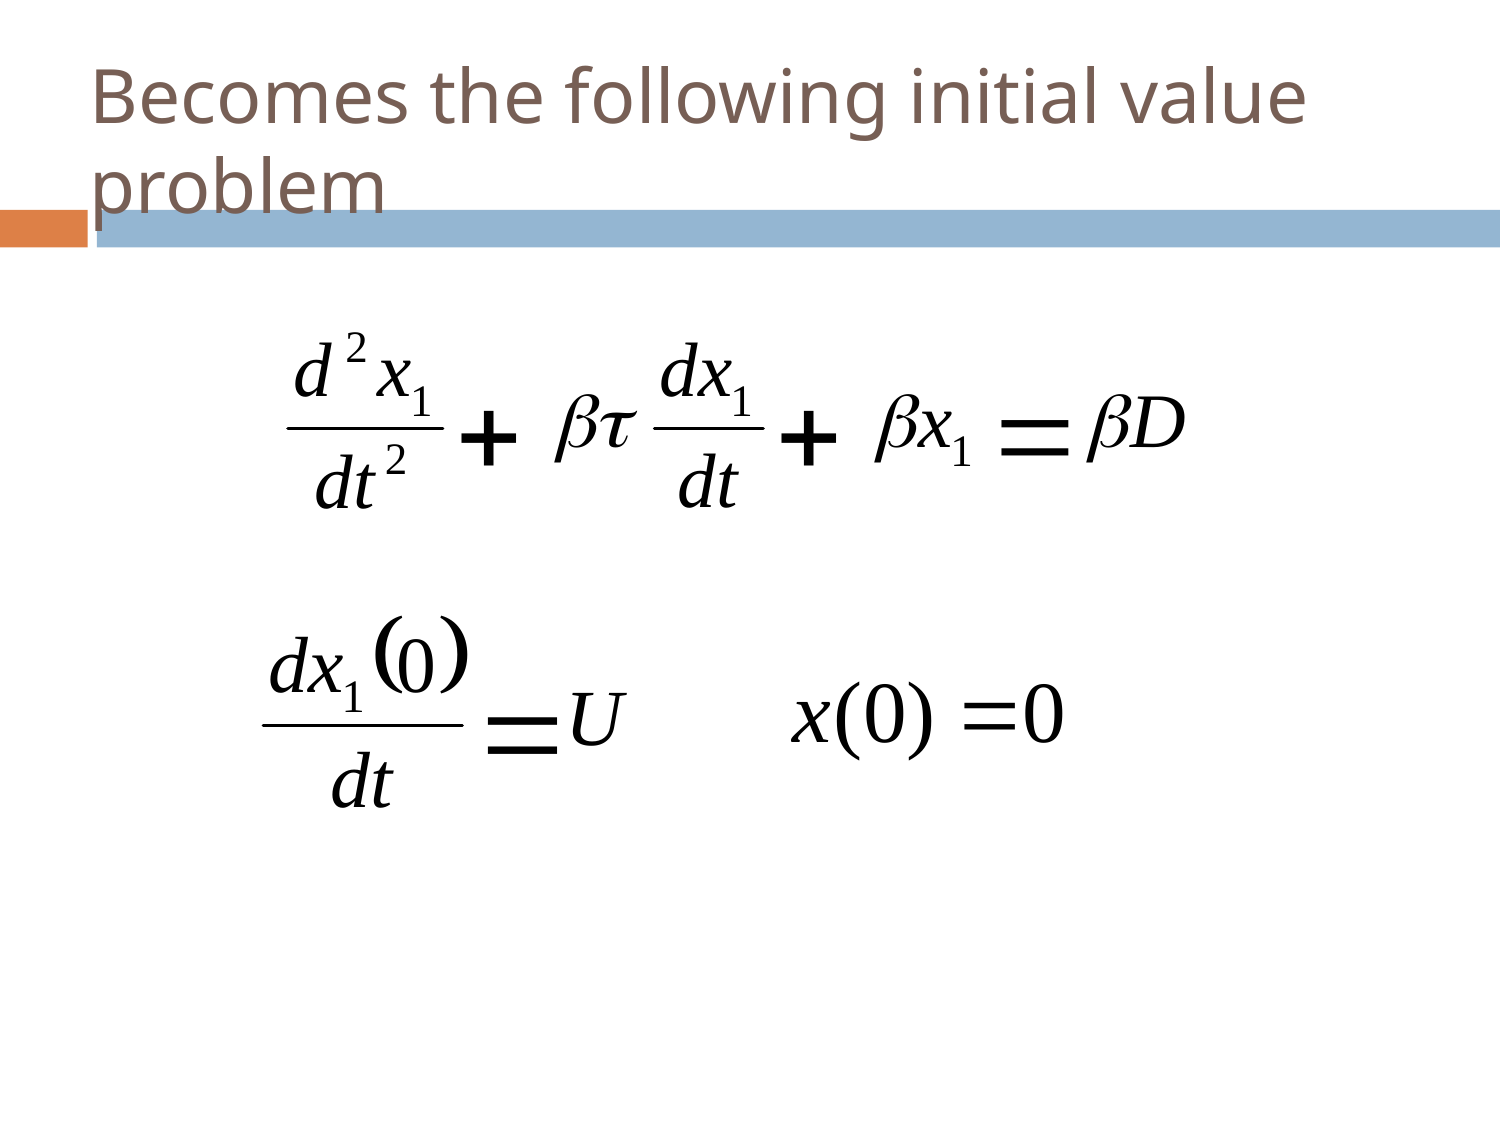

# Becomes the following initial value problem